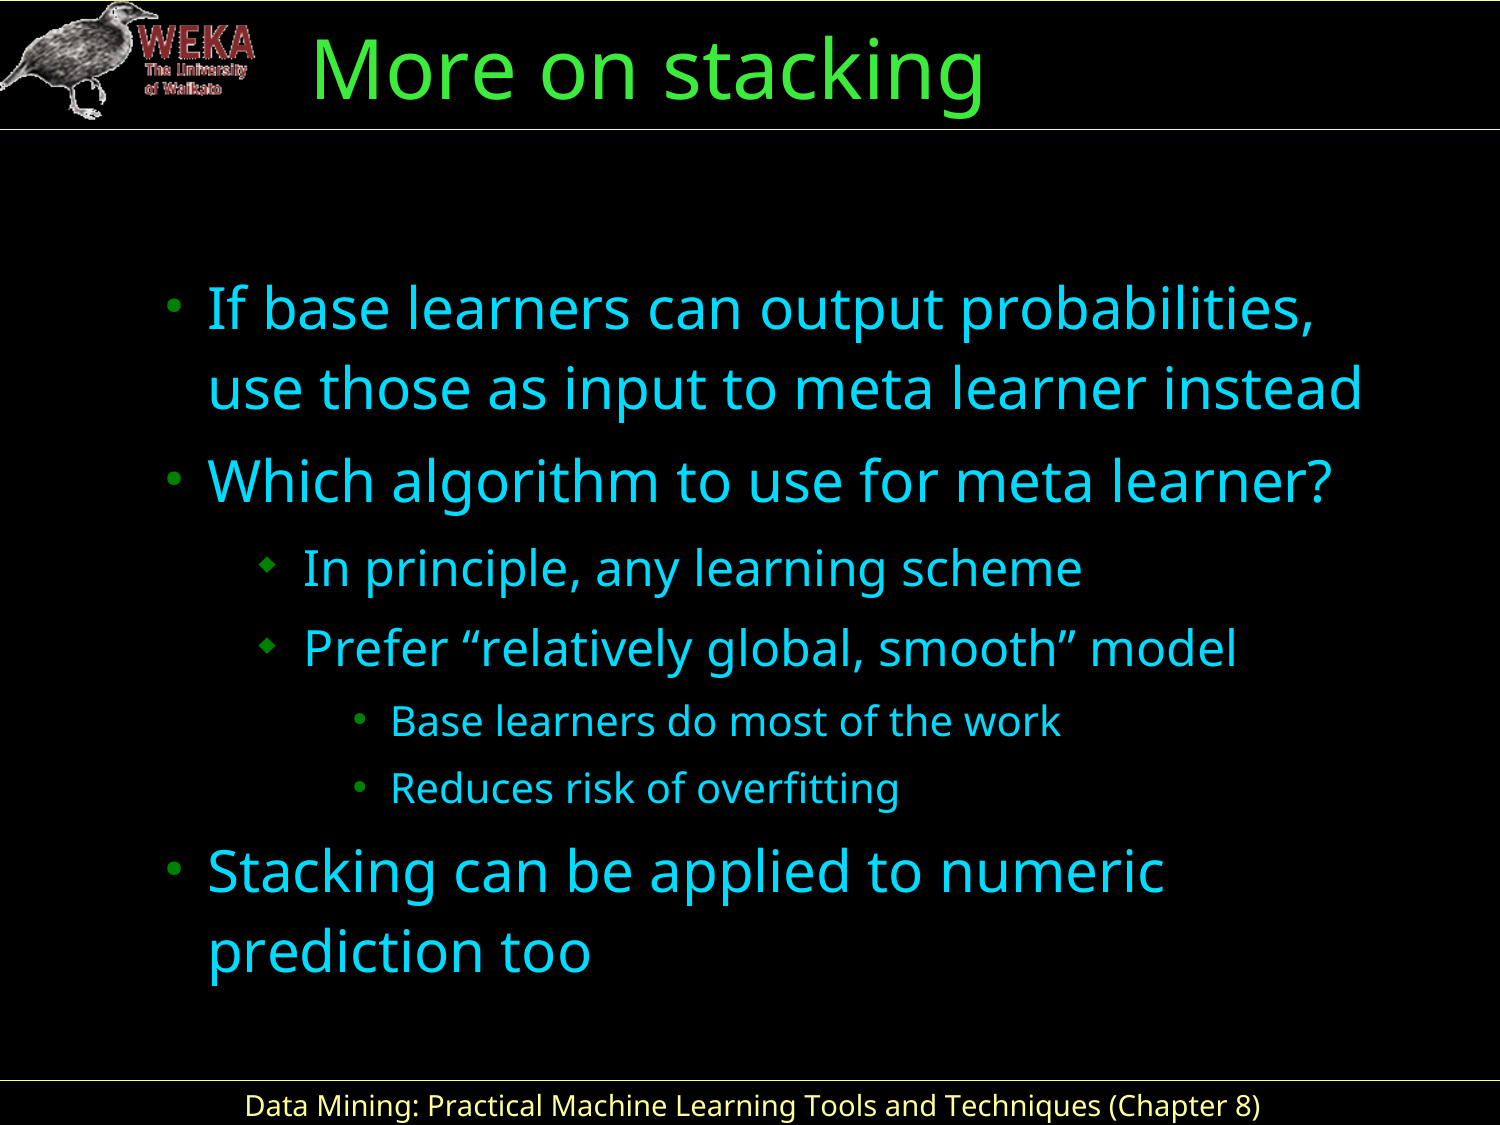

# More on stacking
If base learners can output probabilities, use those as input to meta learner instead
Which algorithm to use for meta learner?
In principle, any learning scheme
Prefer “relatively global, smooth” model
Base learners do most of the work
Reduces risk of overfitting
Stacking can be applied to numeric prediction too
Data Mining: Practical Machine Learning Tools and Techniques (Chapter 8)